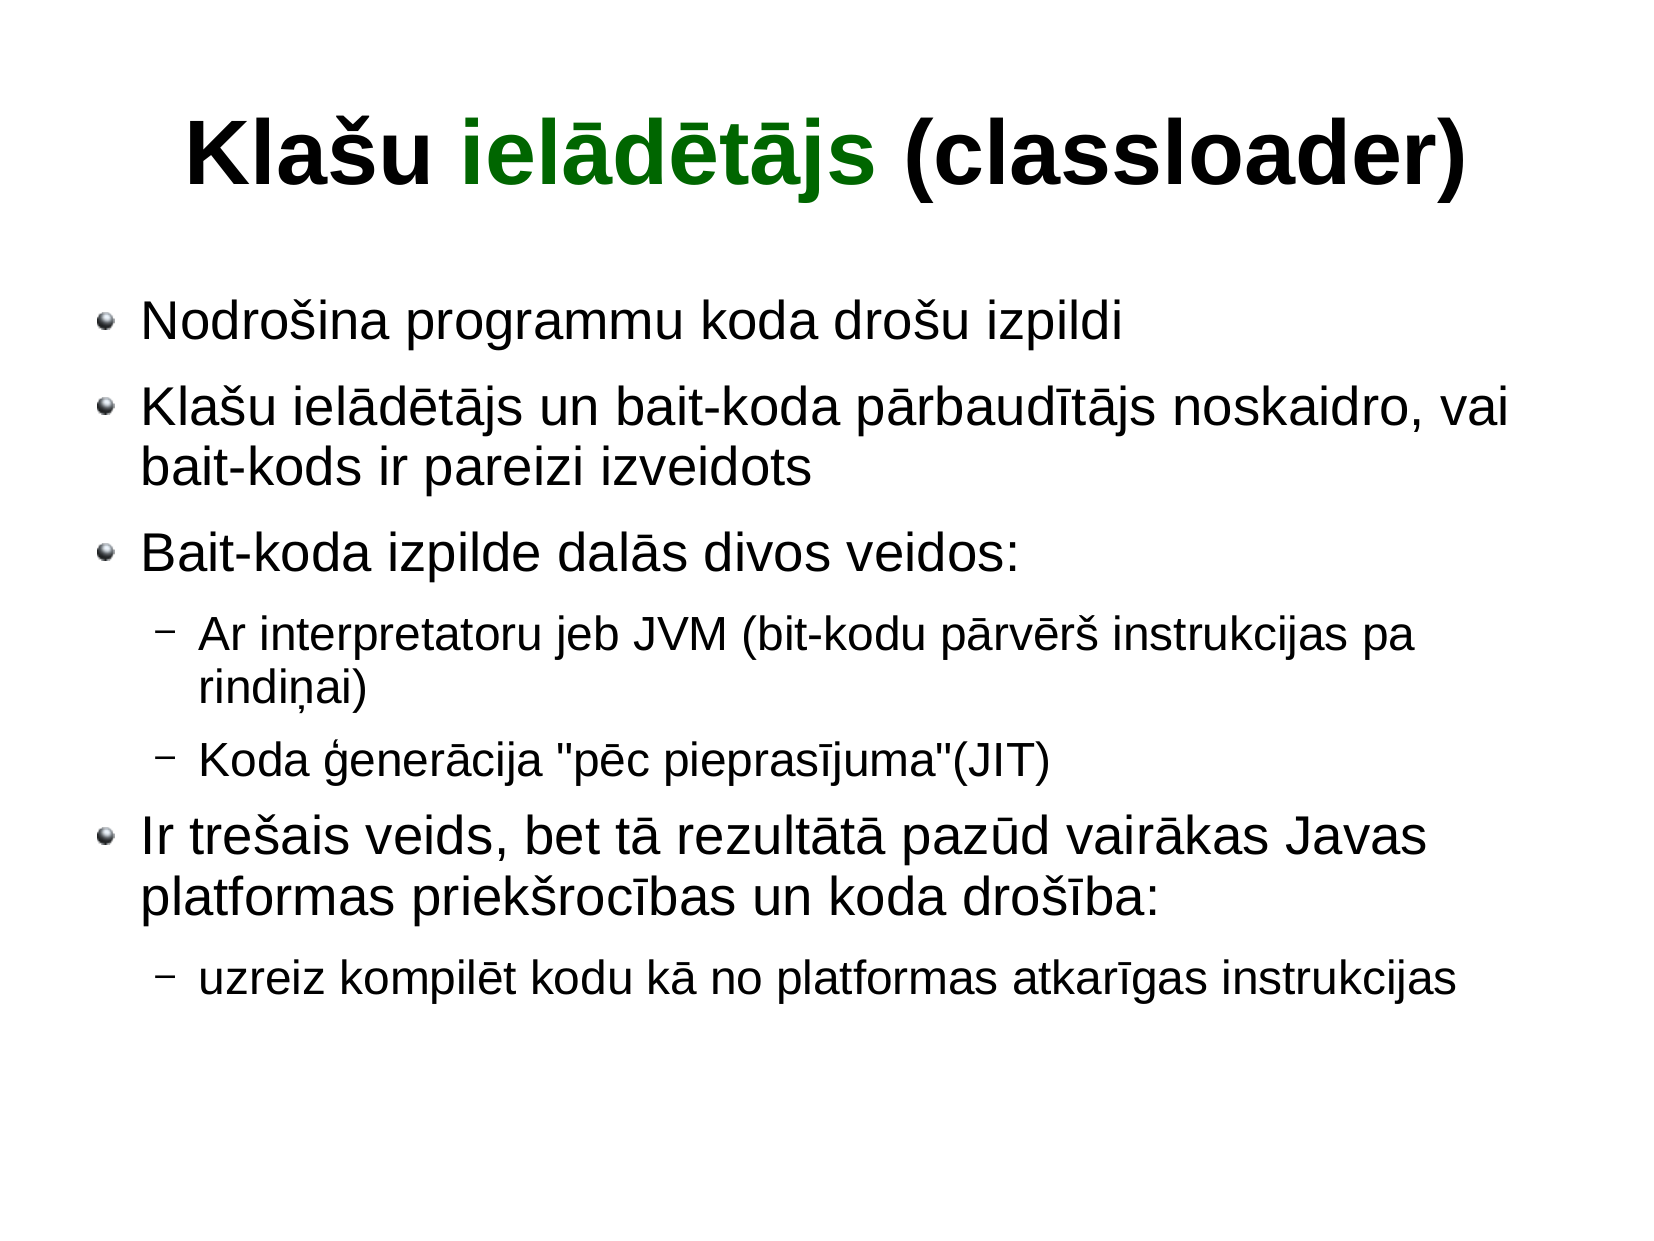

# Klašu ielādētājs (classloader)
Nodrošina programmu koda drošu izpildi
Klašu ielādētājs un bait-koda pārbaudītājs noskaidro, vai bait-kods ir pareizi izveidots
Bait-koda izpilde dalās divos veidos:
Ar interpretatoru jeb JVM (bit-kodu pārvērš instrukcijas pa rindiņai)
Koda ģenerācija "pēc pieprasījuma"(JIT)
Ir trešais veids, bet tā rezultātā pazūd vairākas Javas platformas priekšrocības un koda drošība:
uzreiz kompilēt kodu kā no platformas atkarīgas instrukcijas